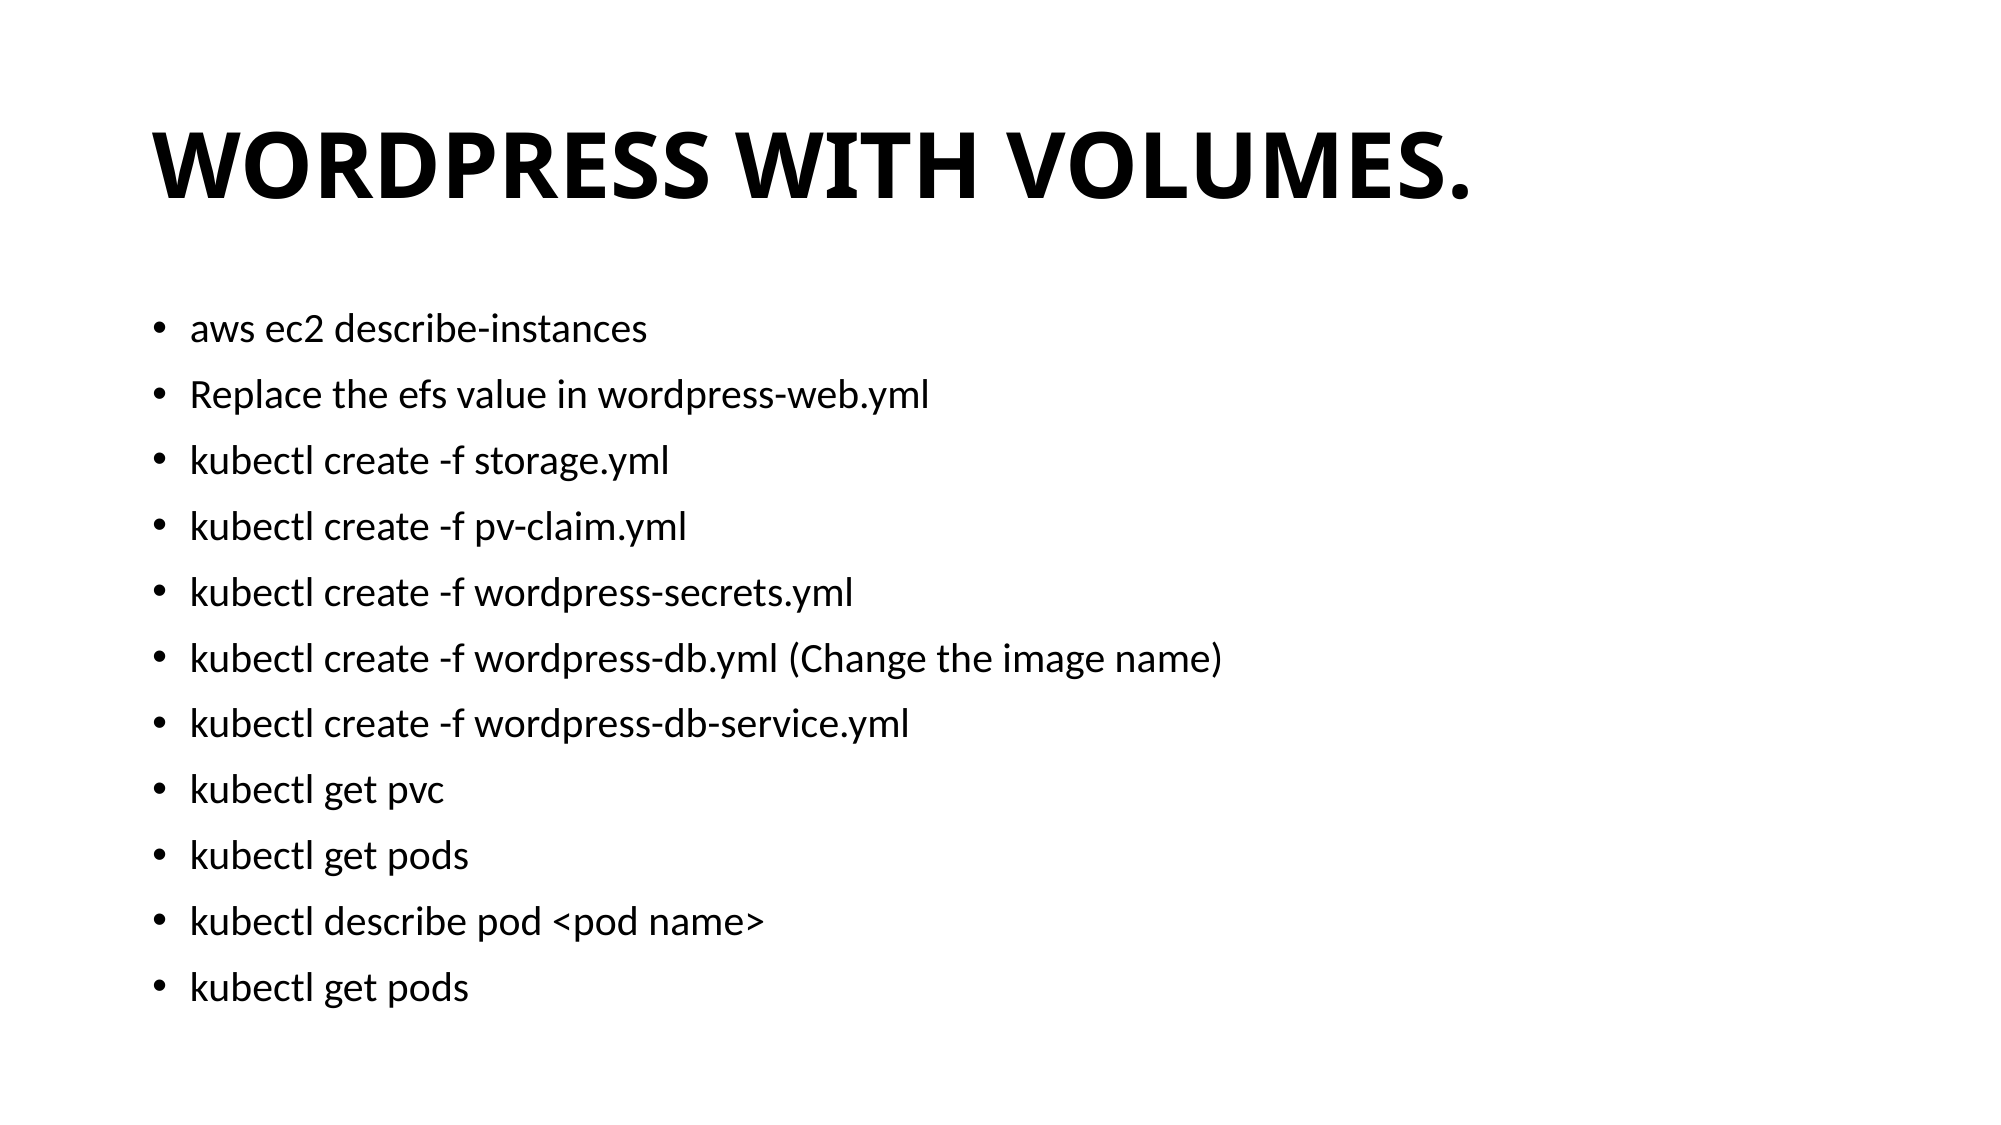

# WORDPRESS WITH VOLUMES.
aws ec2 describe-instances
Replace the efs value in wordpress-web.yml
kubectl create -f storage.yml
kubectl create -f pv-claim.yml
kubectl create -f wordpress-secrets.yml
kubectl create -f wordpress-db.yml (Change the image name)
kubectl create -f wordpress-db-service.yml
kubectl get pvc
kubectl get pods
kubectl describe pod <pod name>
kubectl get pods